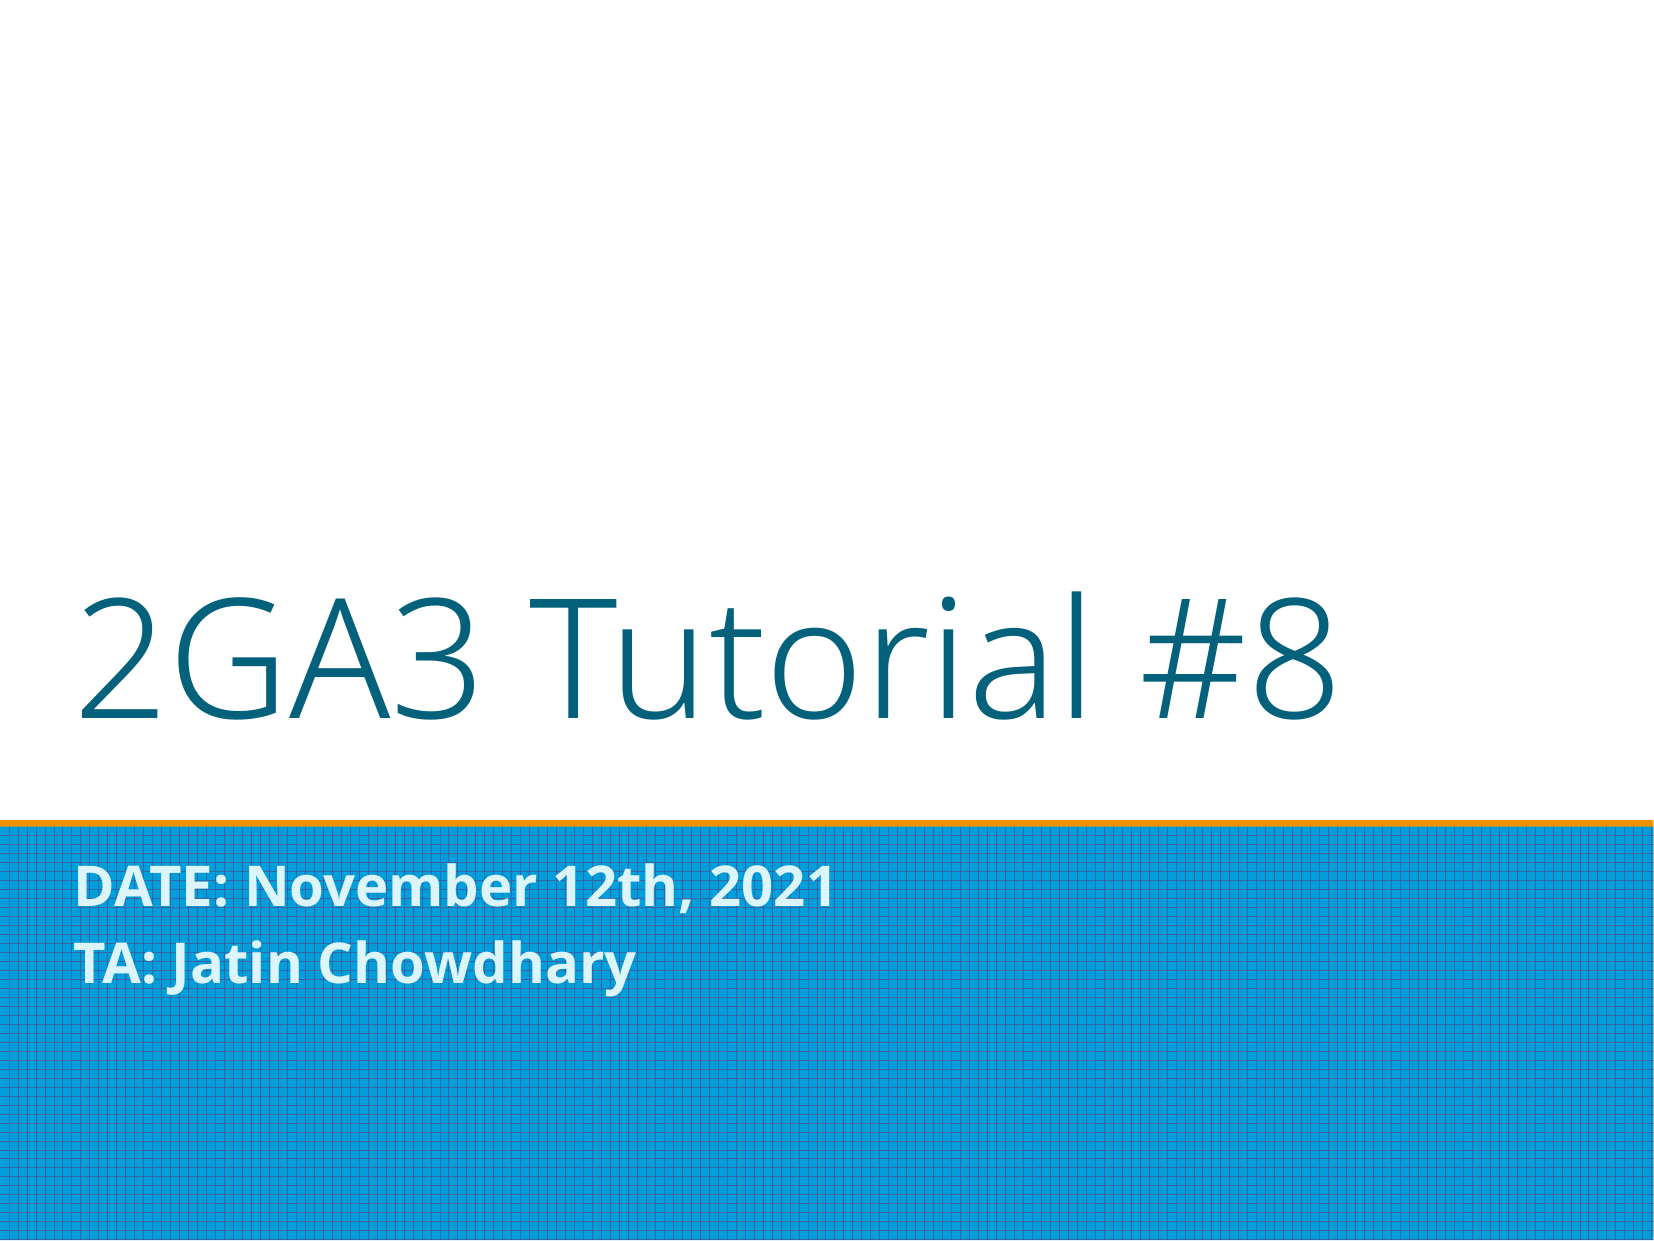

# 2GA3 Tutorial #8
DATE: November 12th, 2021
TA: Jatin Chowdhary